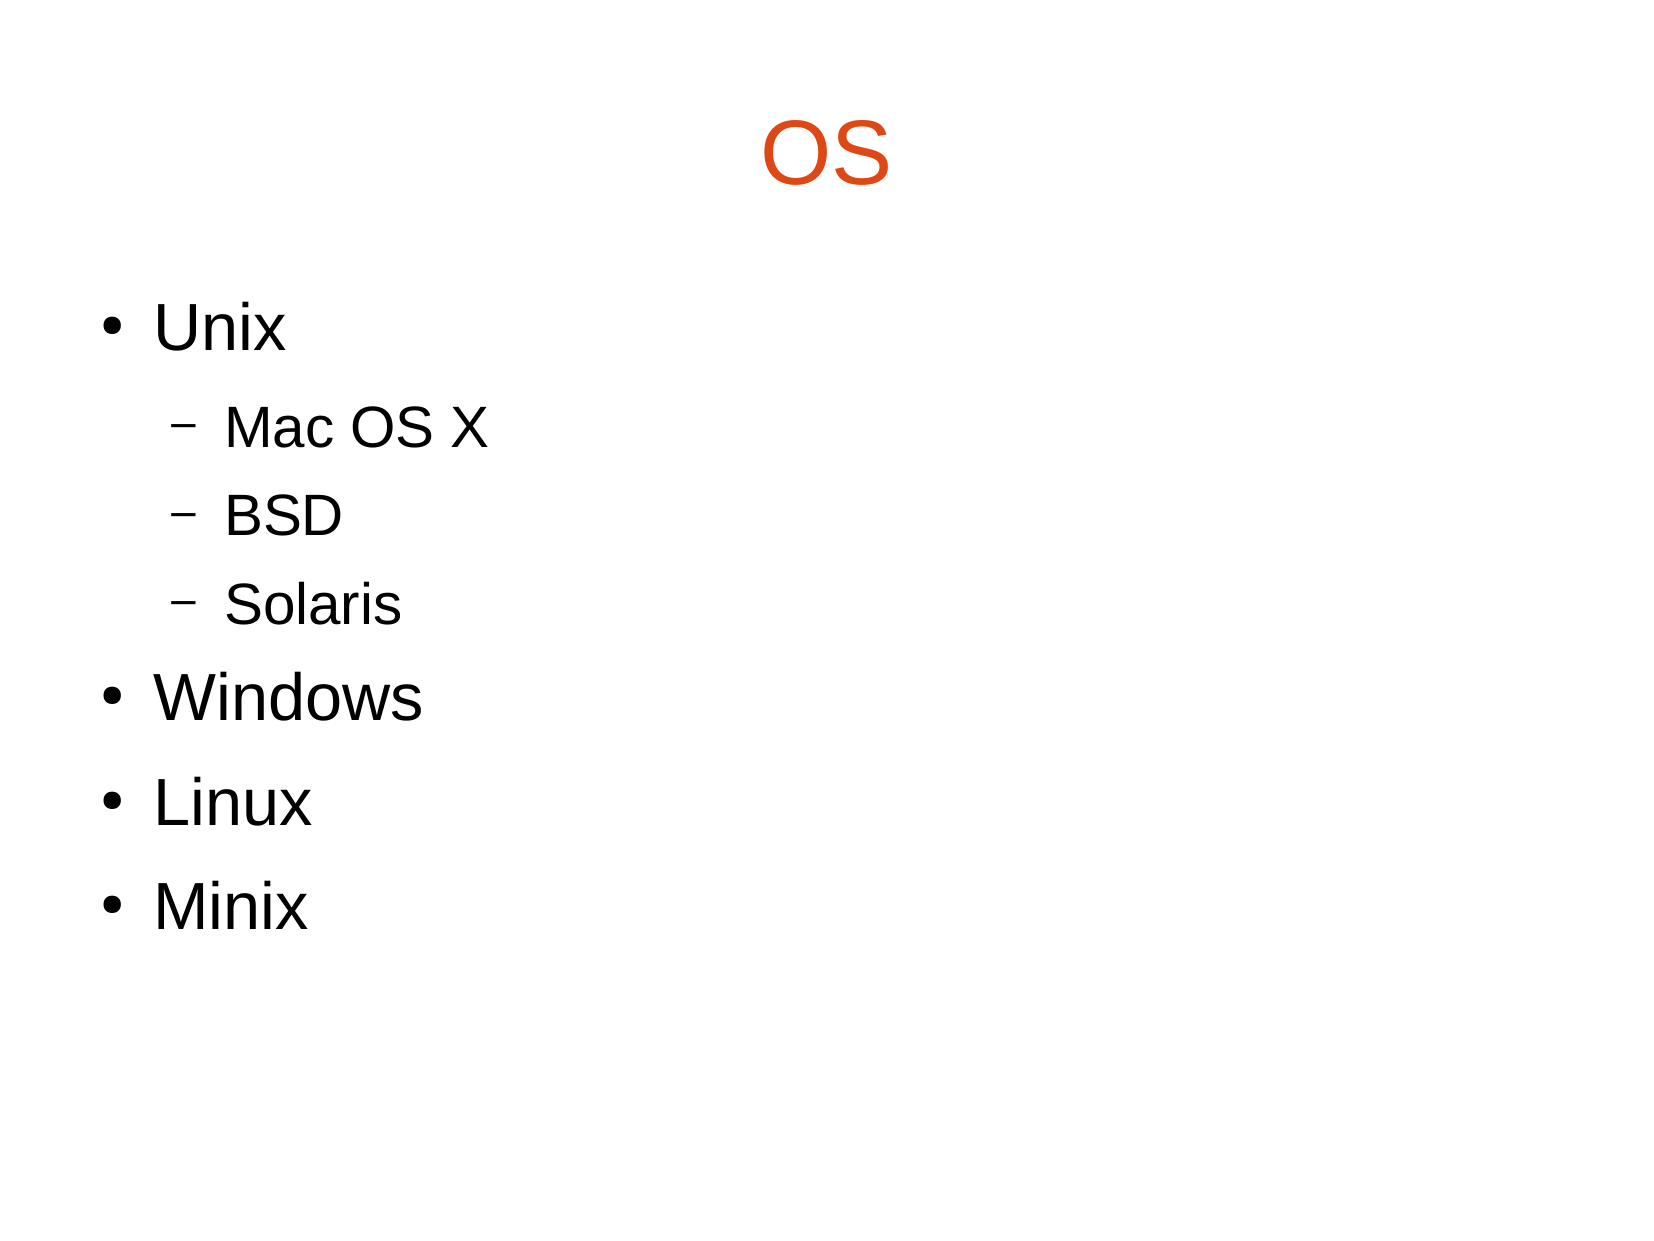

# OS
Unix
Mac OS X
BSD
Solaris
Windows
Linux
Minix